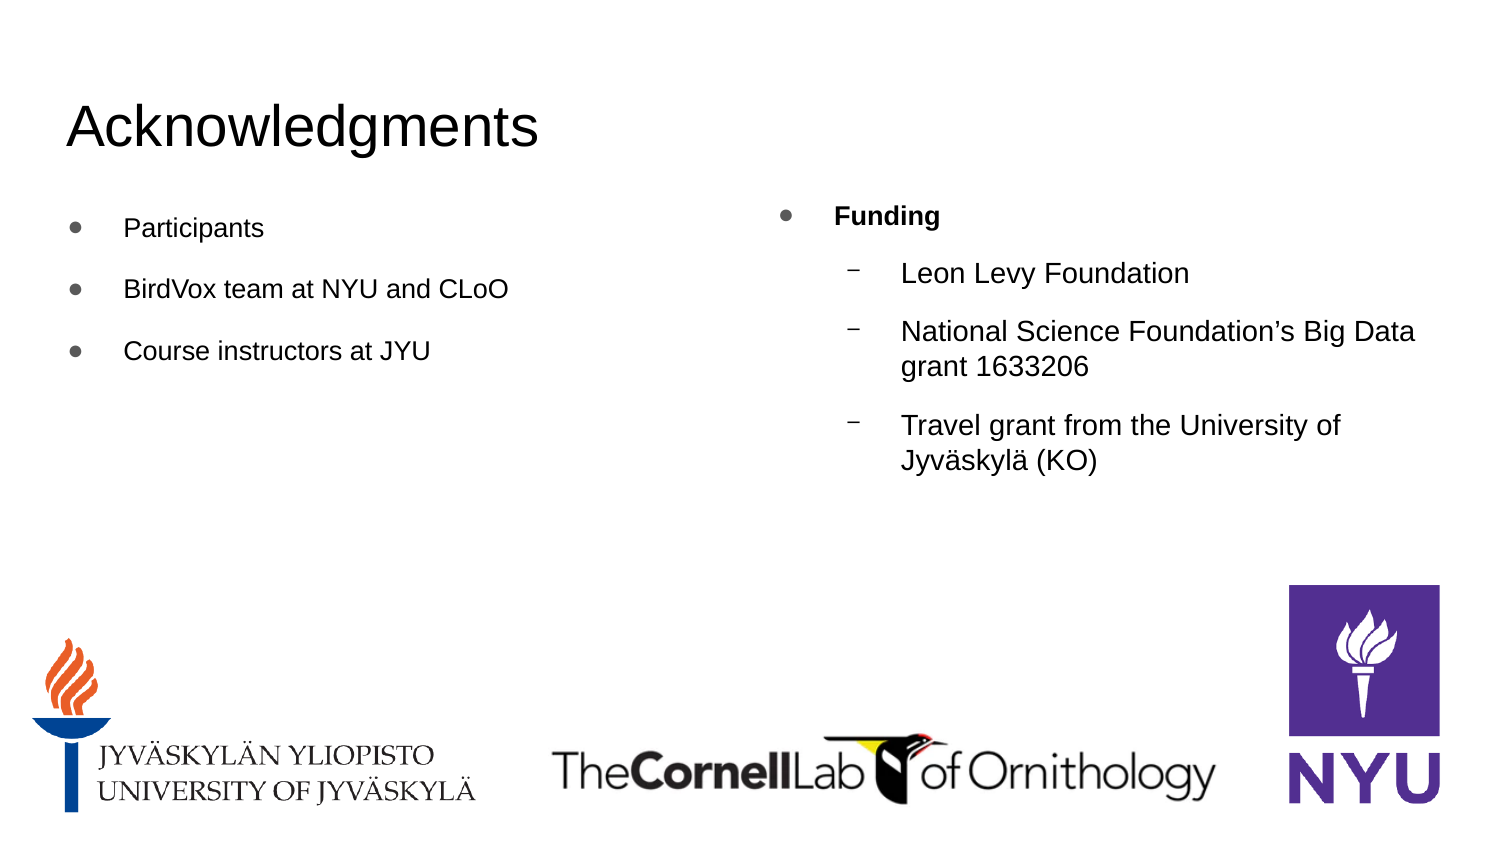

# Acknowledgments
Funding
Leon Levy Foundation
National Science Foundation’s Big Data grant 1633206
Travel grant from the University of Jyväskylä (KO)
Participants
BirdVox team at NYU and CLoO
Course instructors at JYU